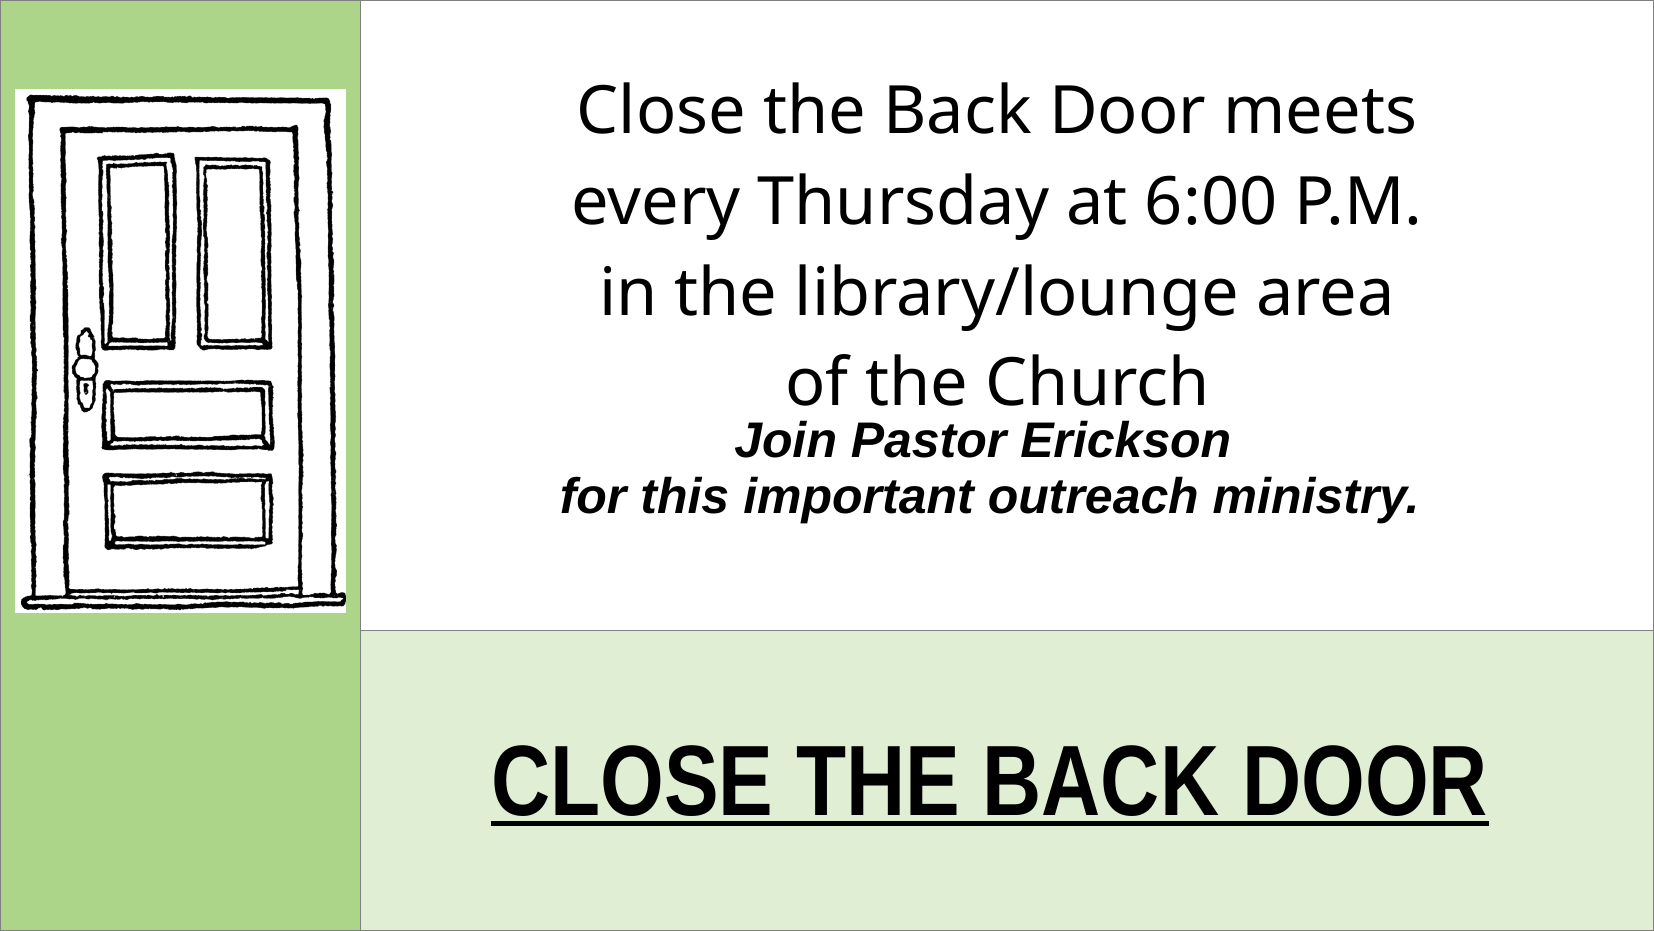

Close the Back Door meets
every Thursday at 6:00 P.M.
in the library/lounge area
of the Church
Join Pastor Erickson
for this important outreach ministry.
CLOSE THE BACK DOOR
14